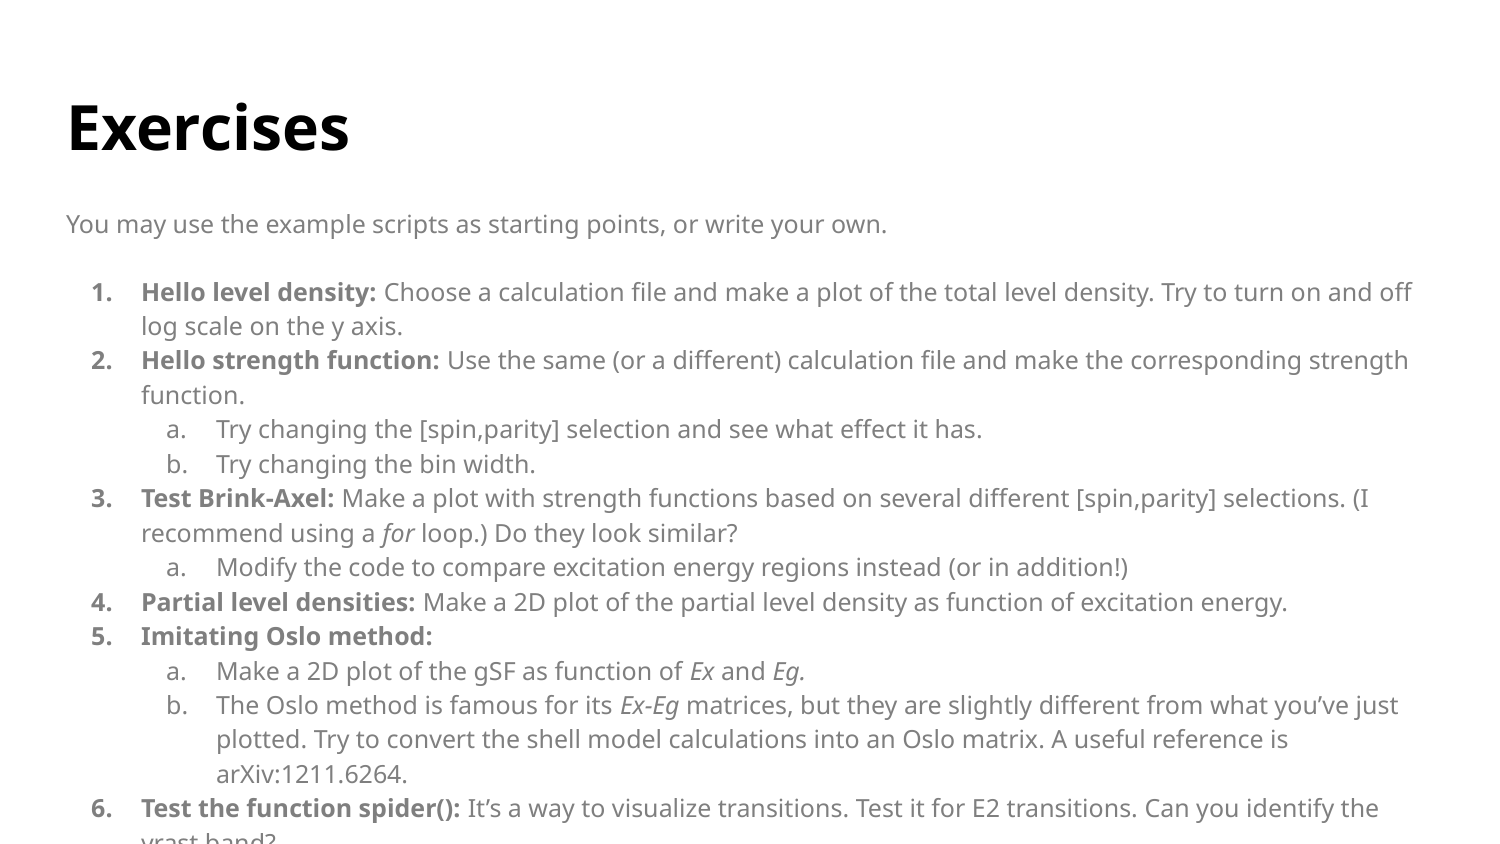

# Exercises
You may use the example scripts as starting points, or write your own.
Hello level density: Choose a calculation file and make a plot of the total level density. Try to turn on and off log scale on the y axis.
Hello strength function: Use the same (or a different) calculation file and make the corresponding strength function.
Try changing the [spin,parity] selection and see what effect it has.
Try changing the bin width.
Test Brink-Axel: Make a plot with strength functions based on several different [spin,parity] selections. (I recommend using a for loop.) Do they look similar?
Modify the code to compare excitation energy regions instead (or in addition!)
Partial level densities: Make a 2D plot of the partial level density as function of excitation energy.
Imitating Oslo method:
Make a 2D plot of the gSF as function of Ex and Eg.
The Oslo method is famous for its Ex-Eg matrices, but they are slightly different from what you’ve just plotted. Try to convert the shell model calculations into an Oslo matrix. A useful reference is arXiv:1211.6264.
Test the function spider(): It’s a way to visualize transitions. Test it for E2 transitions. Can you identify the yrast band?
Be creative! And please do tell me if you discover something cool!